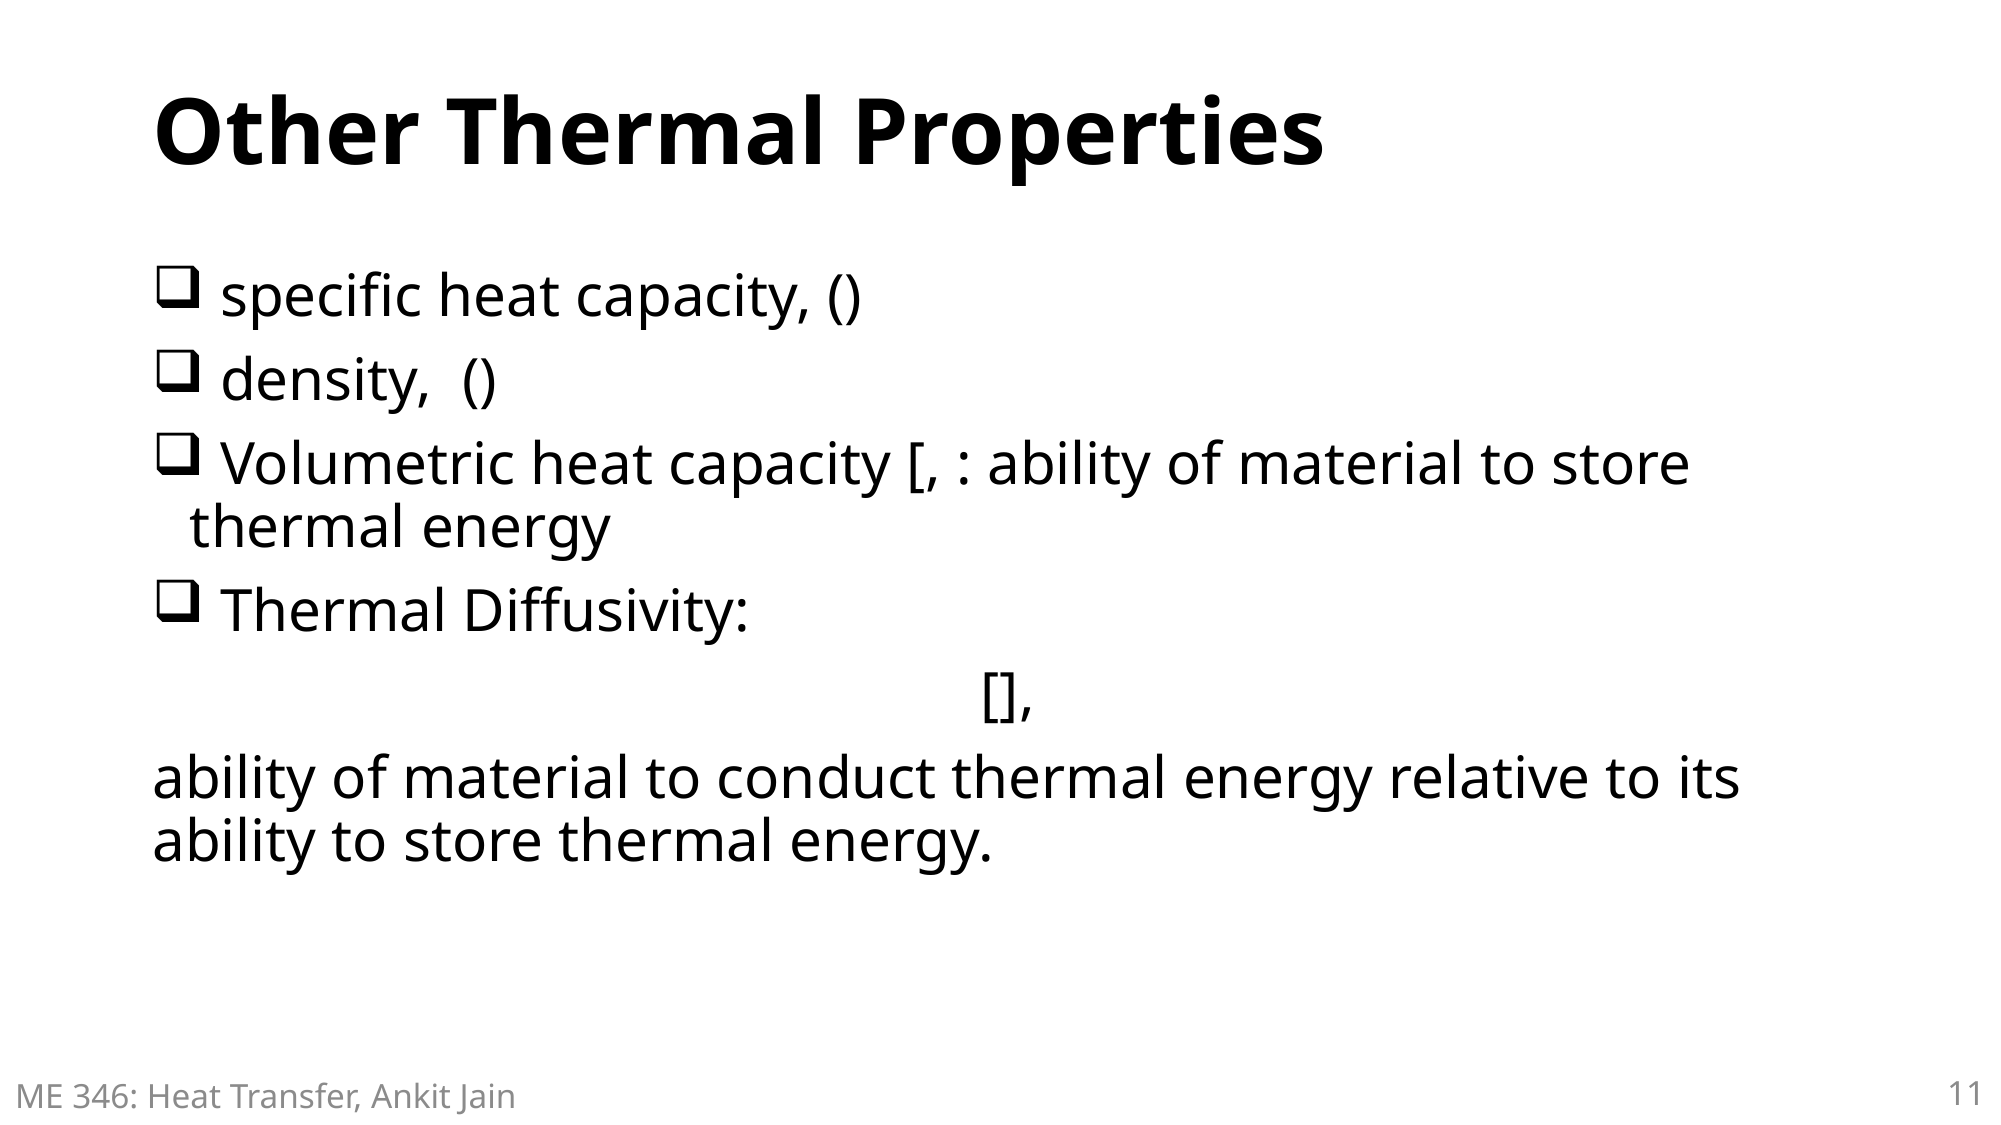

# Other Thermal Properties
 specific heat capacity, ()
 density, ()
 Volumetric heat capacity [, : ability of material to store thermal energy
 Thermal Diffusivity:
 [],
ability of material to conduct thermal energy relative to its ability to store thermal energy.
ME 346: Heat Transfer, Ankit Jain
11